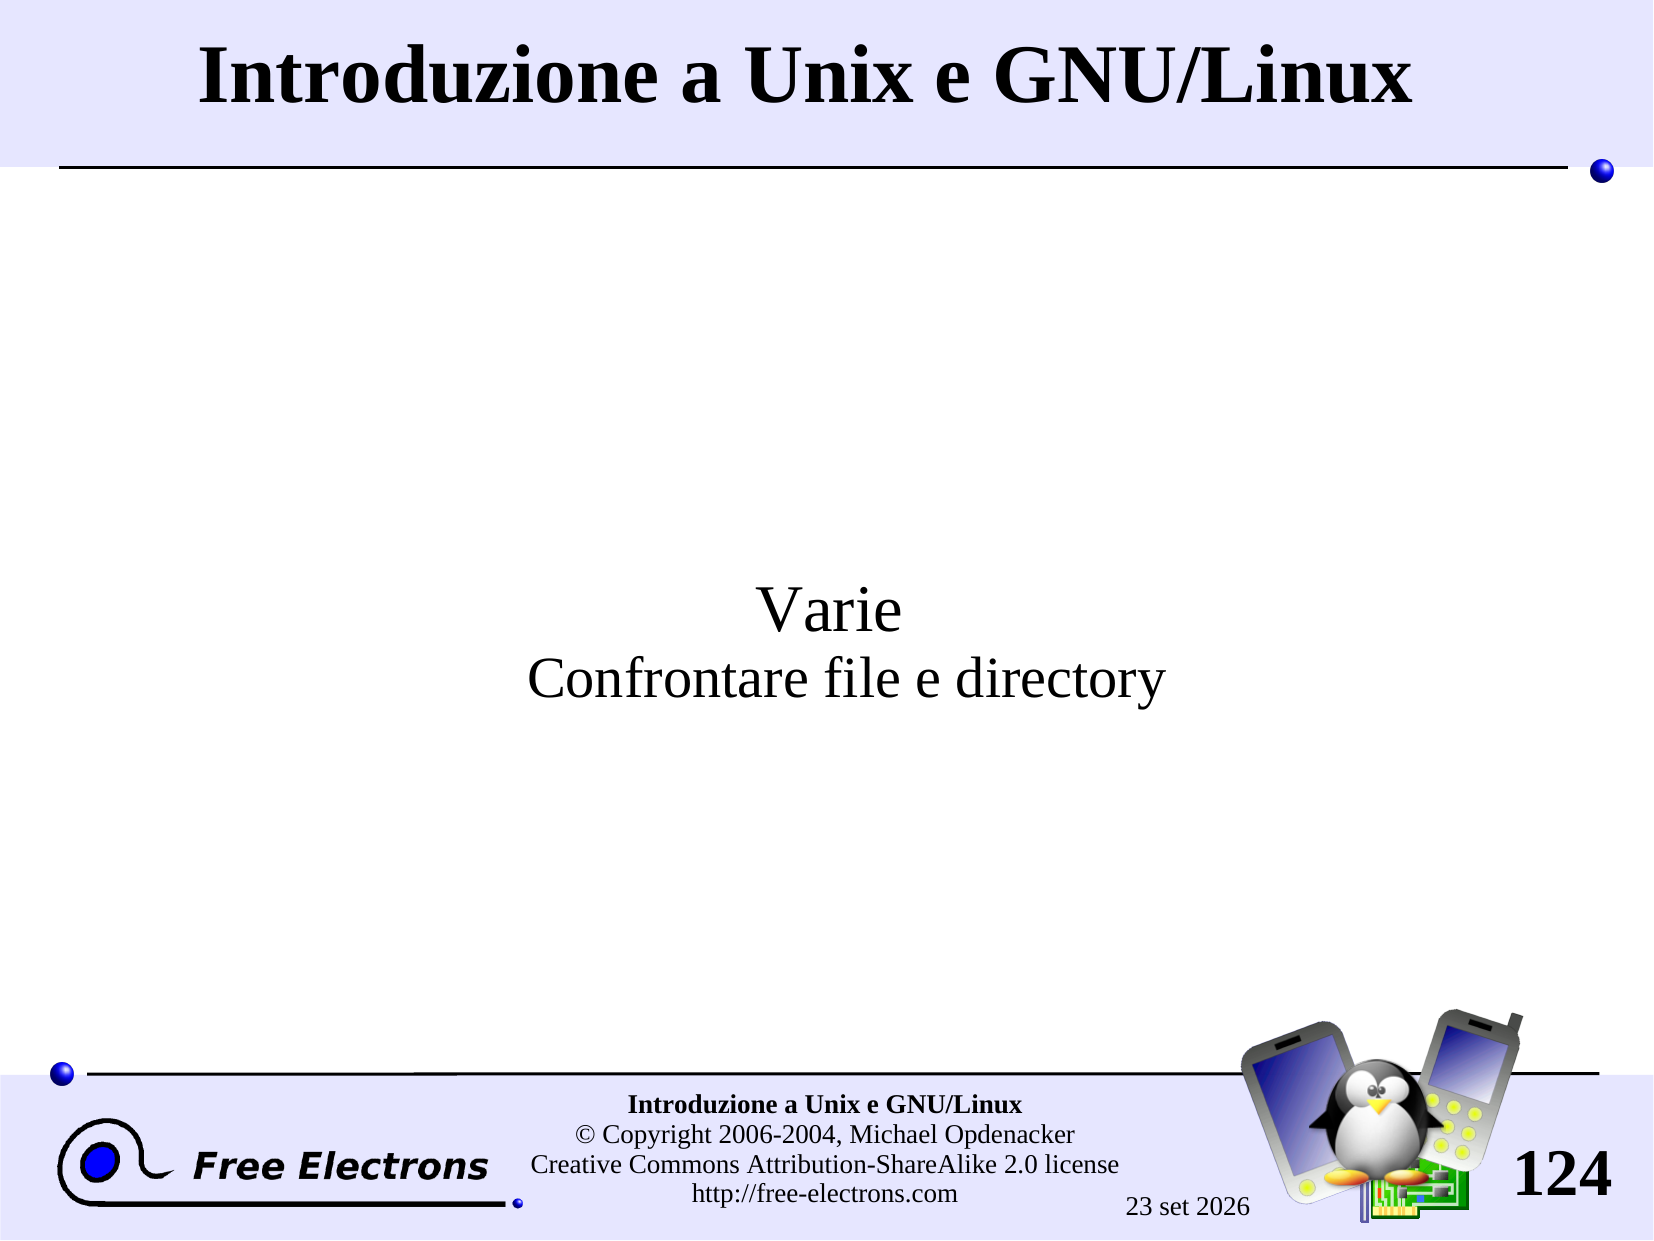

# Introduzione a Unix e GNU/Linux
Varie
Confrontare file e directory